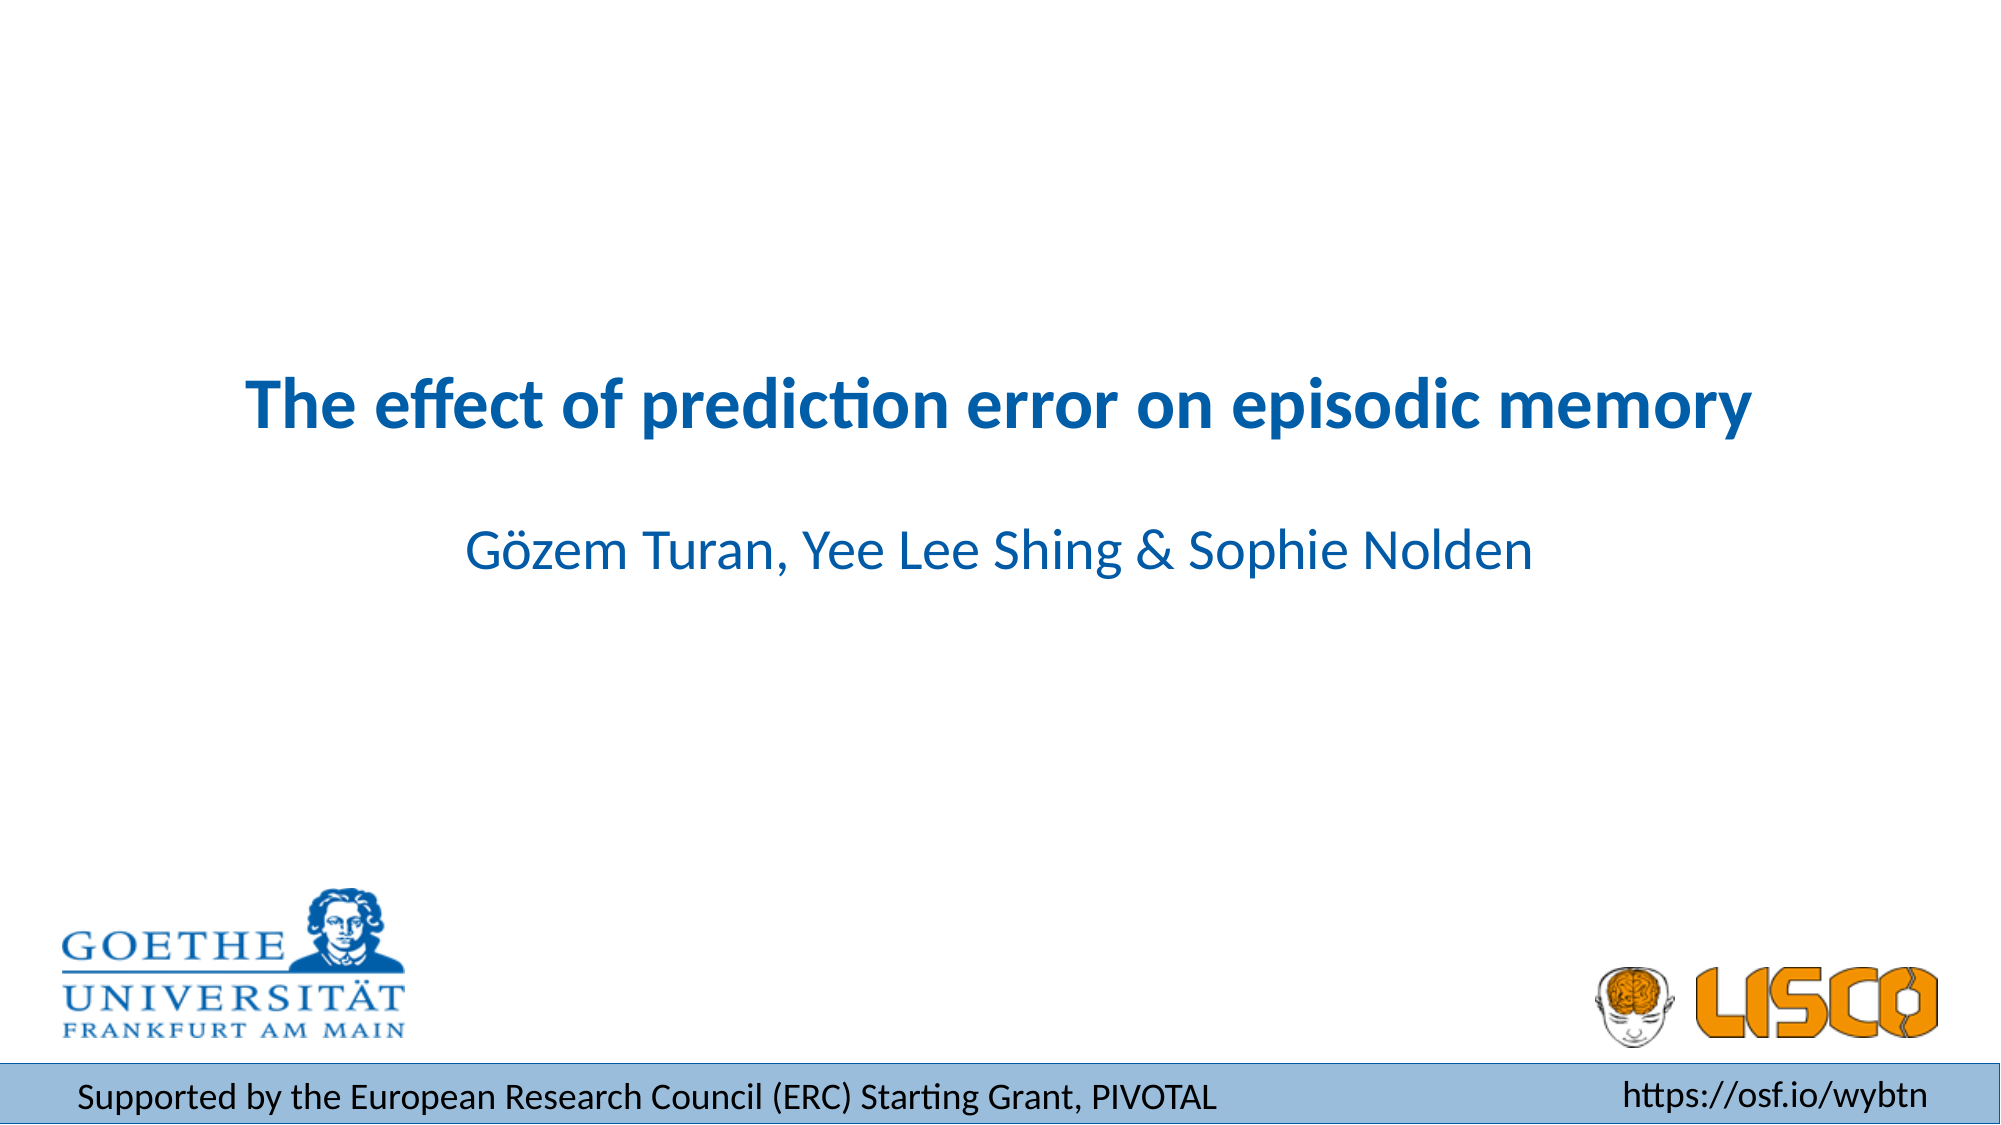

The effect of prediction error on episodic memory
Gözem Turan, Yee Lee Shing & Sophie Nolden
https://osf.io/wybtn
Supported by the European Research Council (ERC) Starting Grant, PIVOTAL